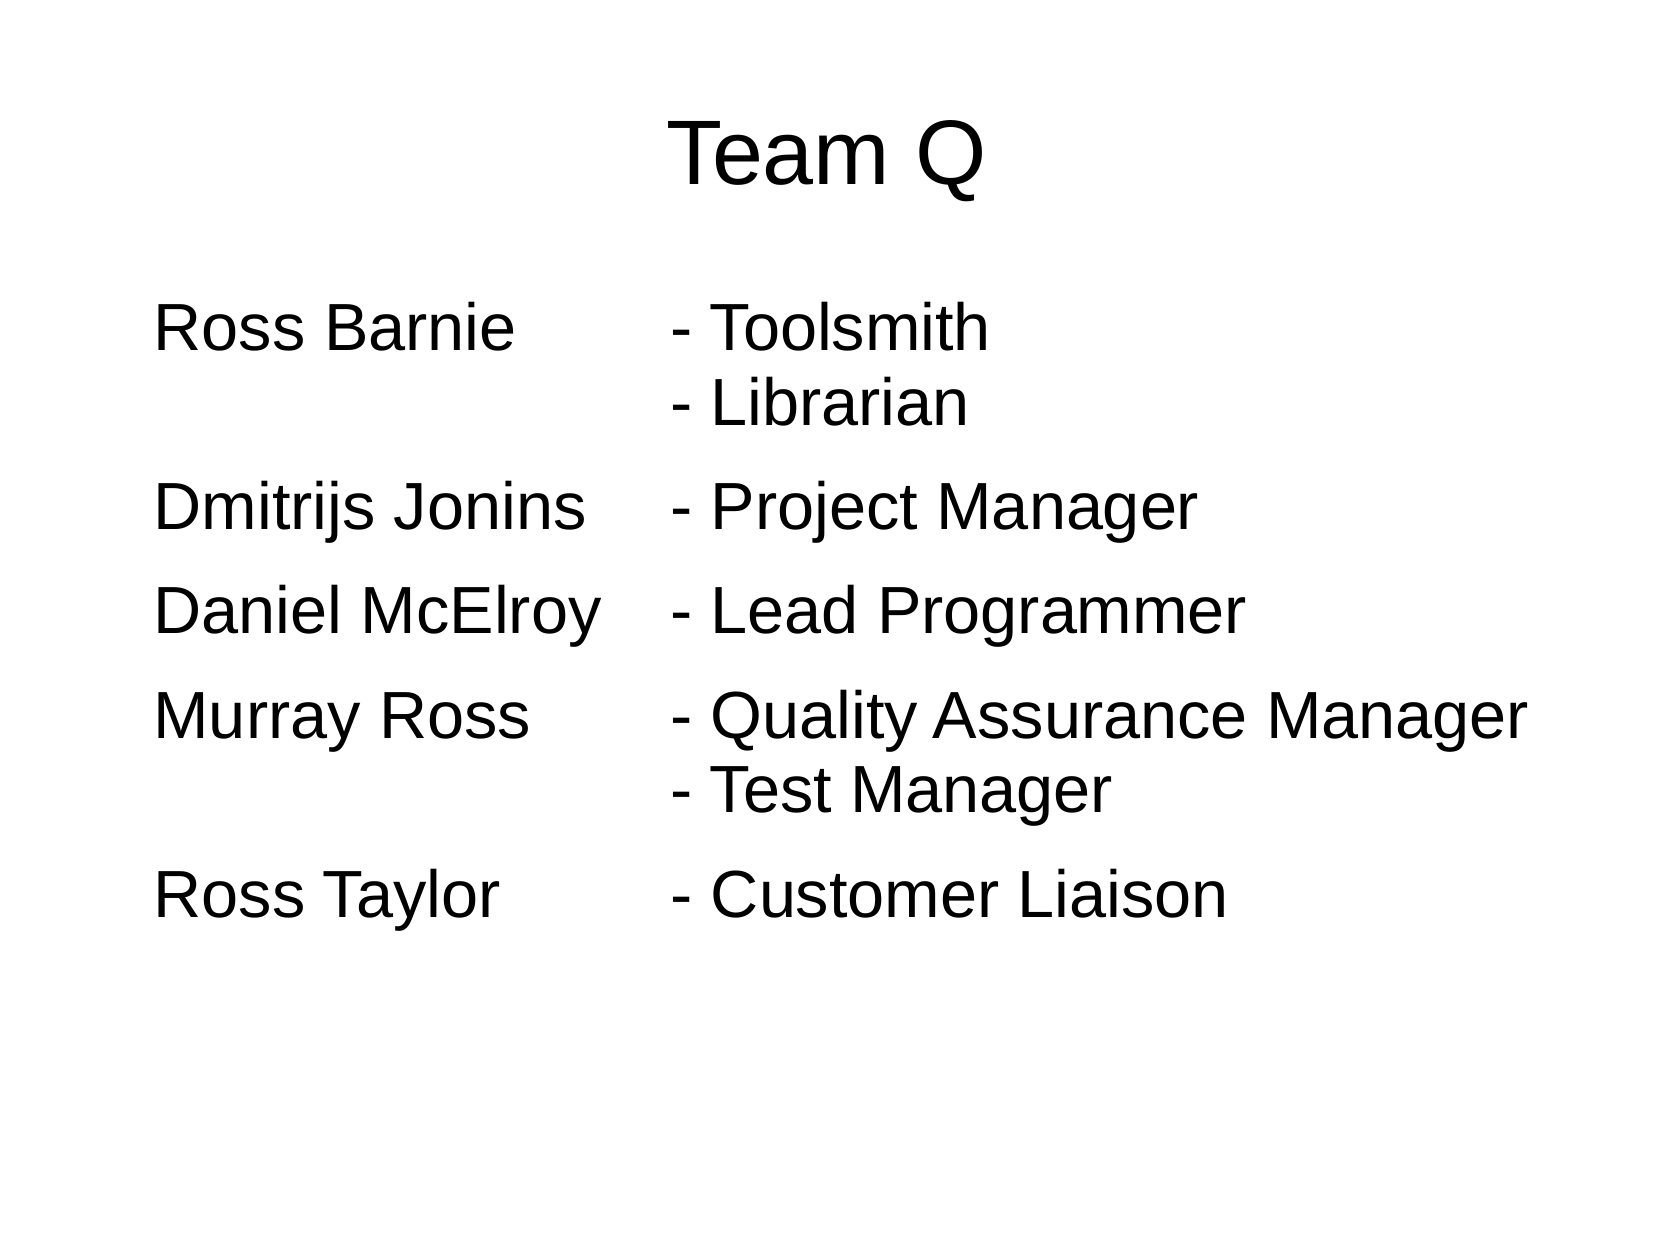

# Team Q
Ross Barnie 		- Toolsmith															- Librarian
Dmitrijs Jonins 	- Project Manager
Daniel McElroy 	- Lead Programmer
Murray Ross 		- Quality Assurance Manager								- Test Manager
Ross Taylor	 		- Customer Liaison